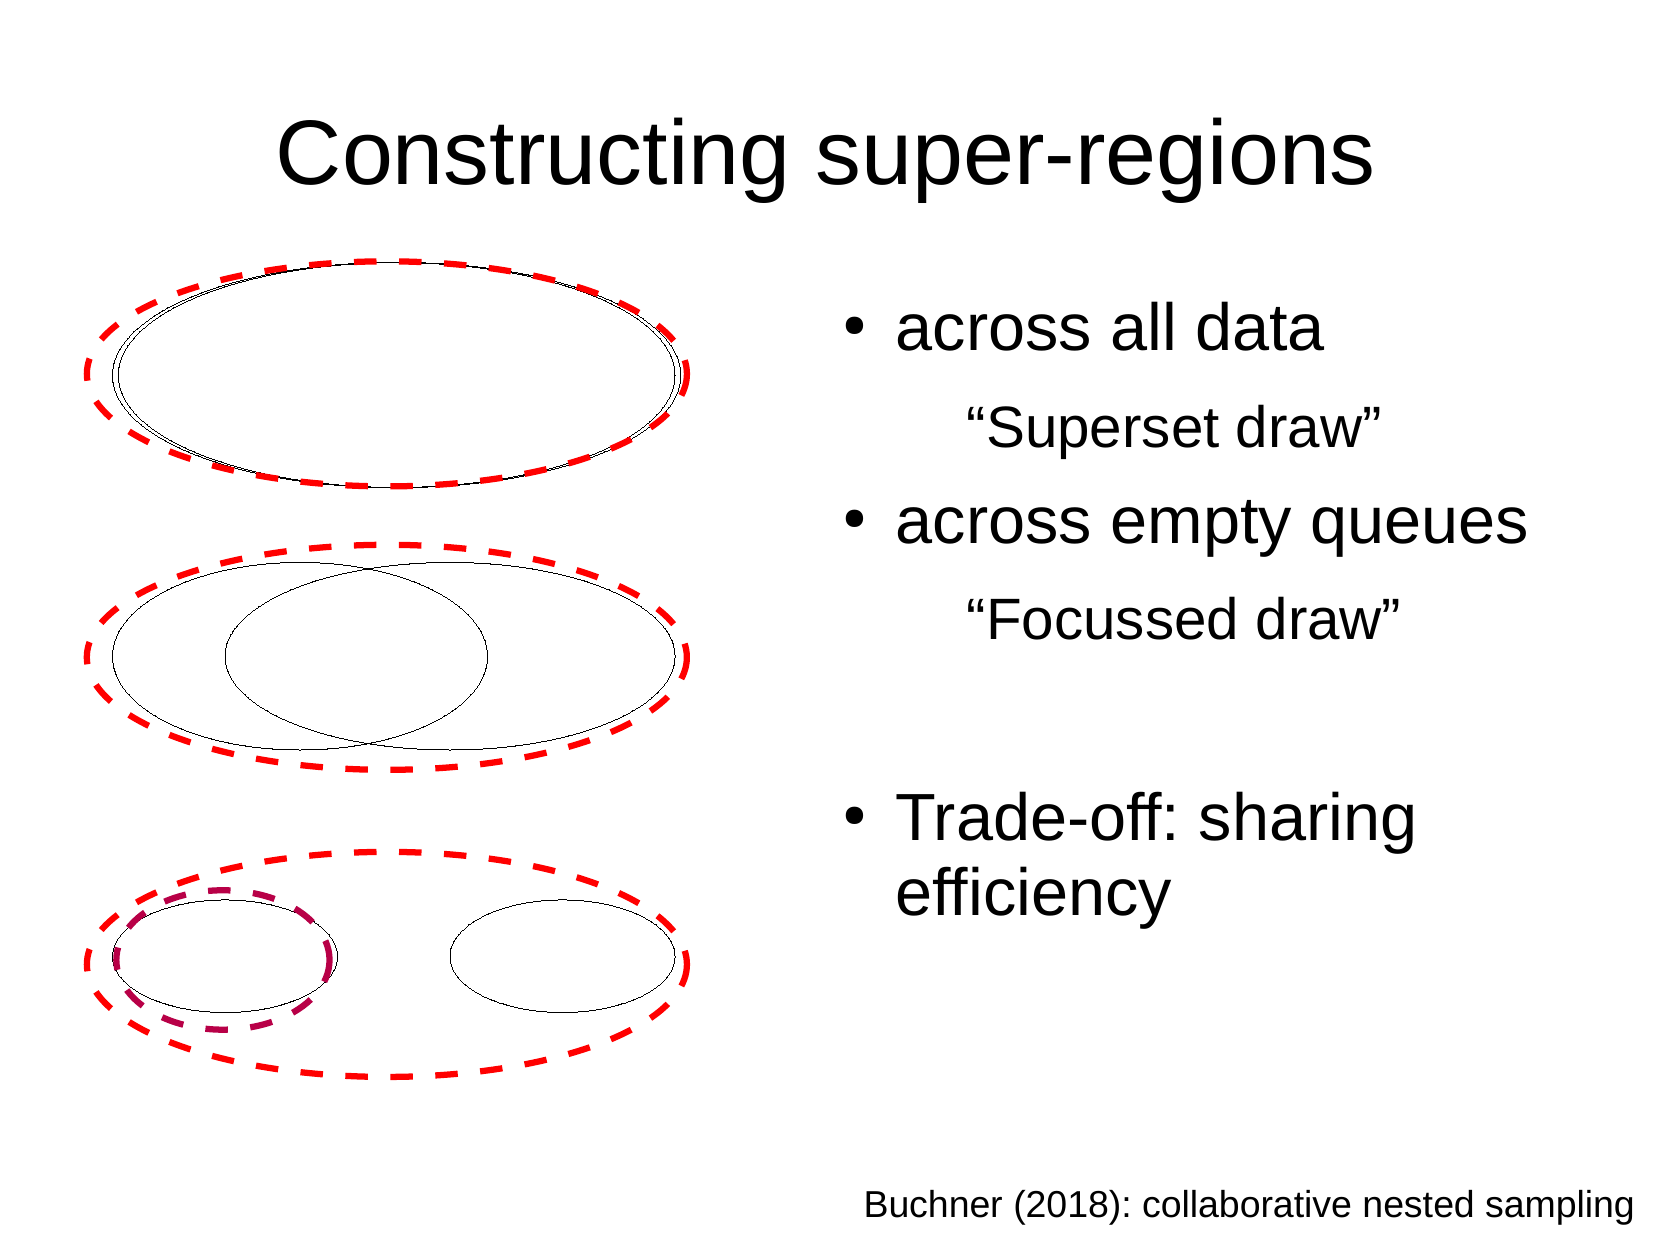

# Constructing super-regions
across all data
“Superset draw”
across empty queues
“Focussed draw”
Trade-off: sharing efficiency
Buchner (2018): collaborative nested sampling